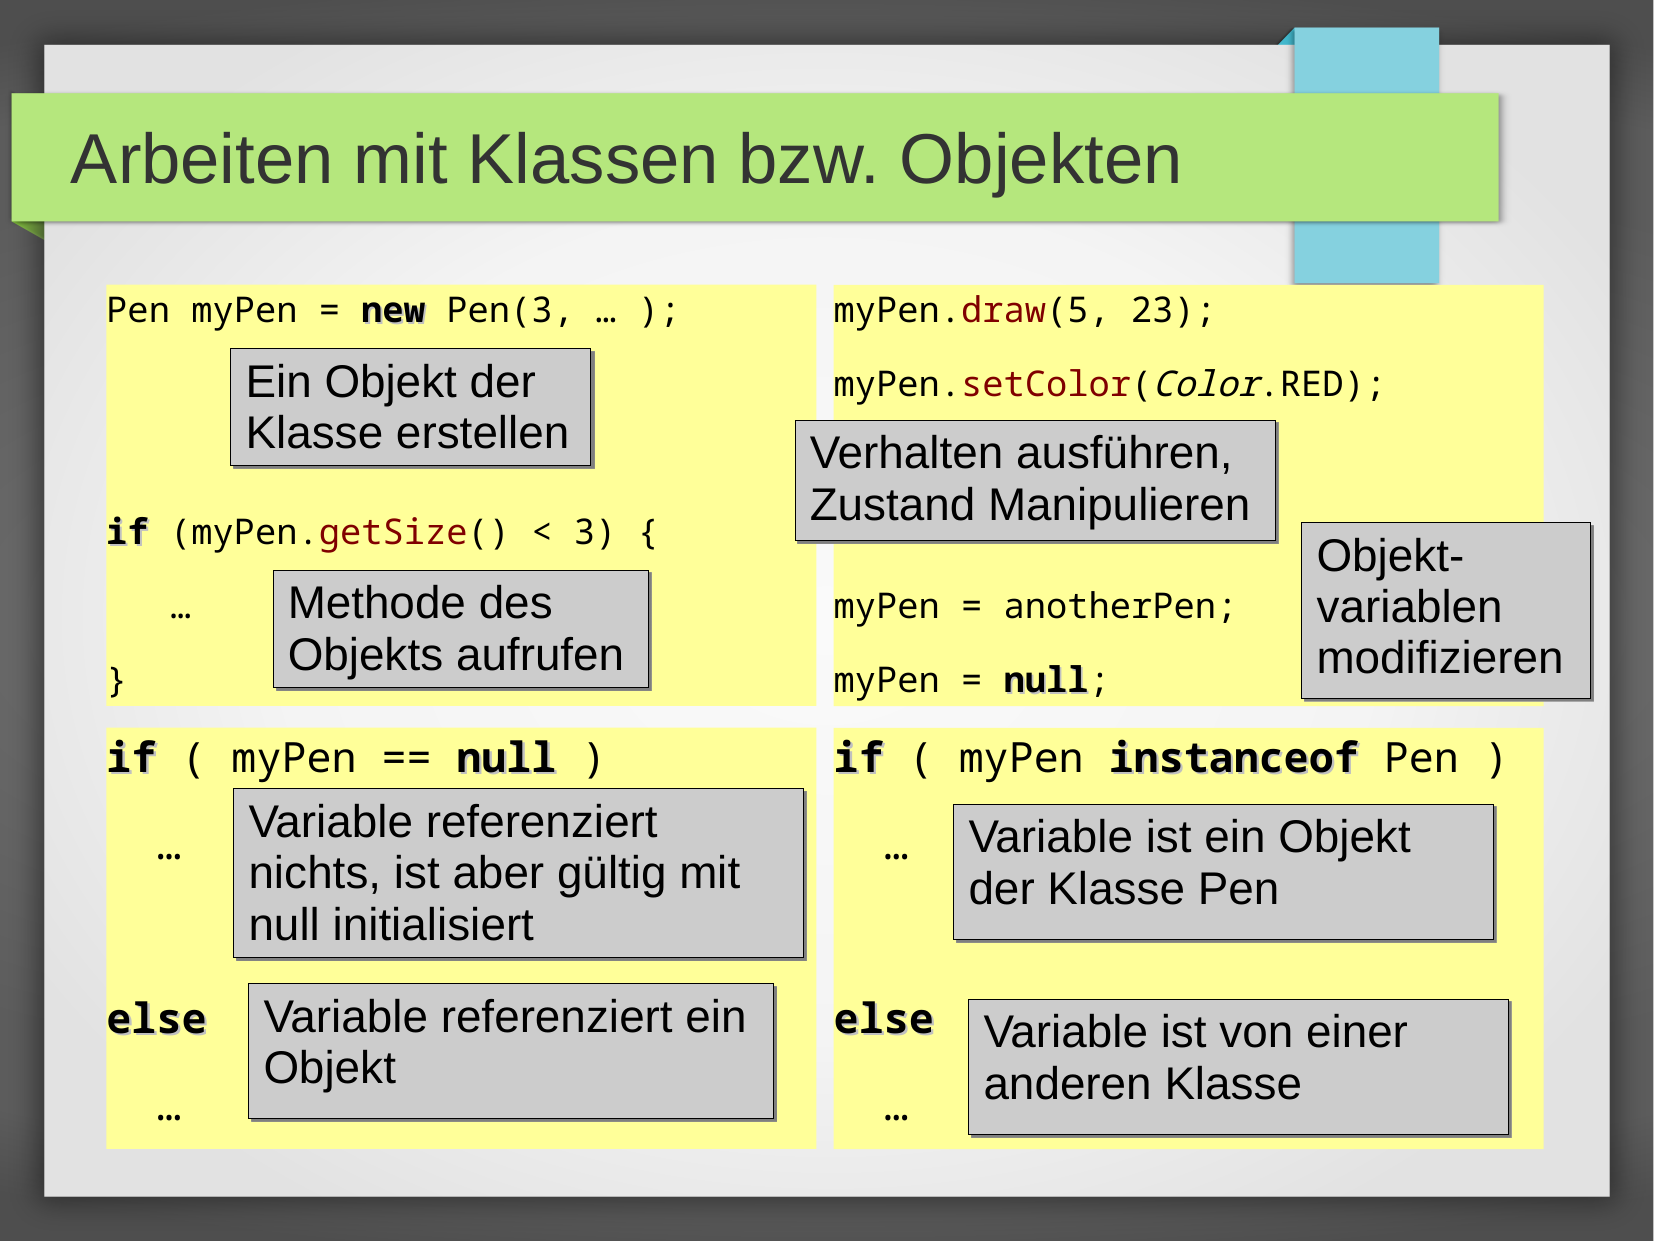

# Arbeiten mit Klassen bzw. Objekten
Pen myPen = new Pen(3, … );
if (myPen.getSize() < 3) {
 	…
}
myPen.draw(5, 23);
myPen.setColor(Color.RED);
myPen = anotherPen;
myPen = null;
Ein Objekt der Klasse erstellen
Verhalten ausführen, Zustand Manipulieren
Objekt- variablen modifizieren
Methode des Objekts aufrufen
if ( myPen == null )
 …
else
 …
if ( myPen instanceof Pen )
 …
else
 …
Variable referenziert nichts, ist aber gültig mit null initialisiert
Variable ist ein Objekt der Klasse Pen
Variable referenziert ein Objekt
Variable ist von einer anderen Klasse